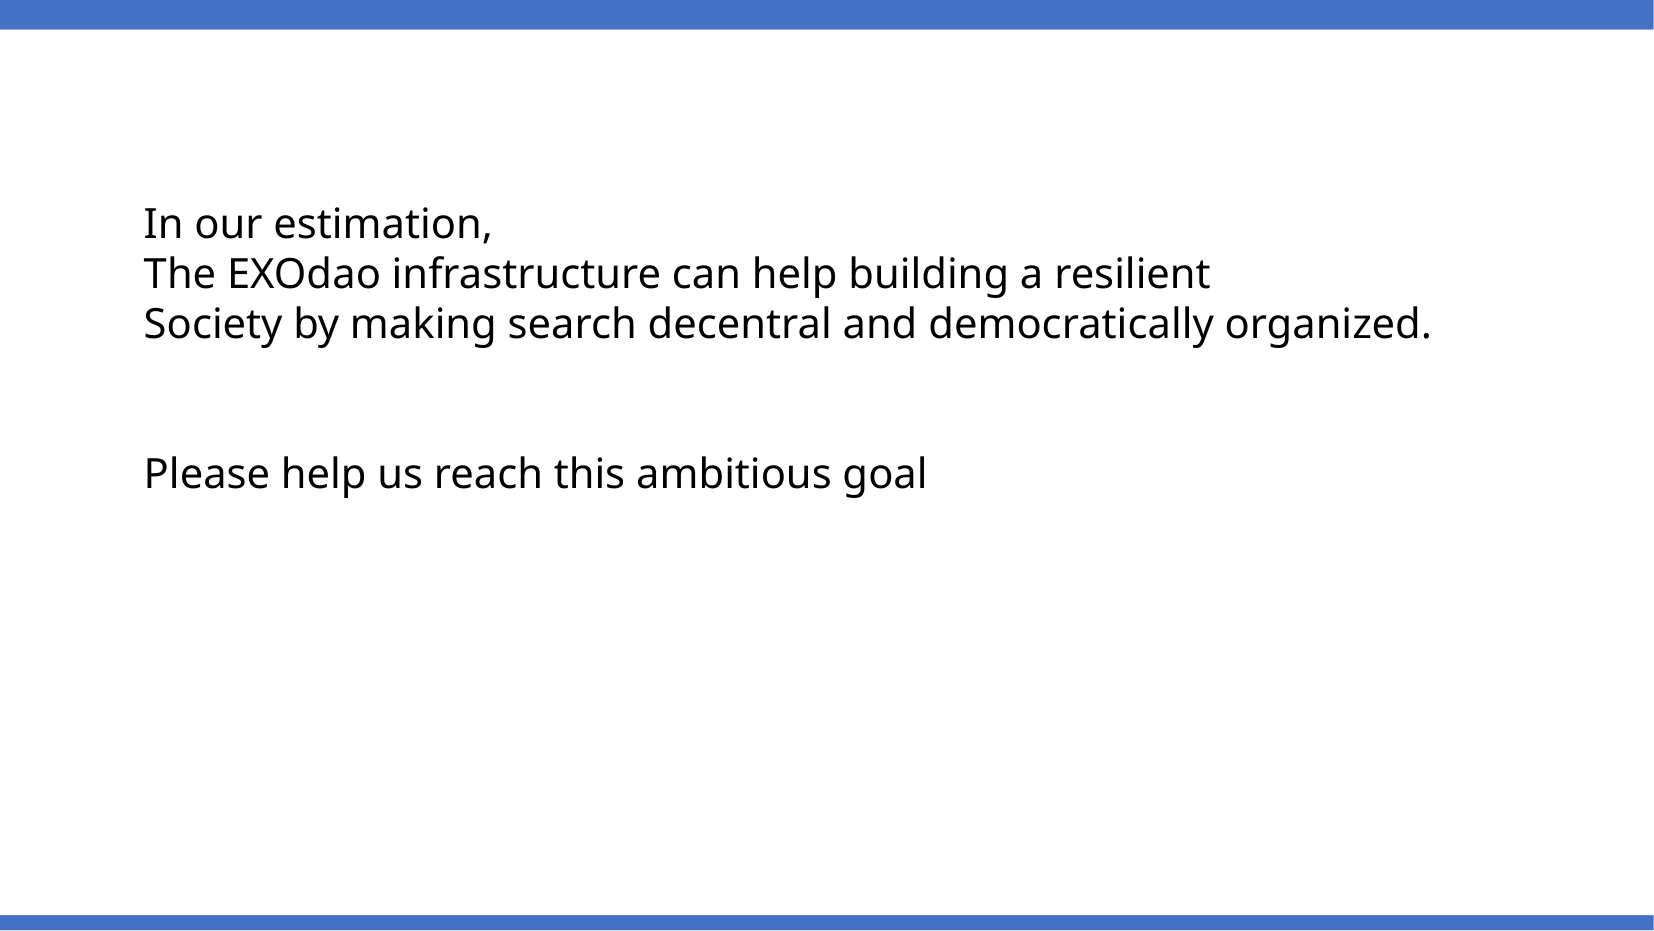

#
In our estimation,
The EXOdao infrastructure can help building a resilient
Society by making search decentral and democratically organized.
Please help us reach this ambitious goal